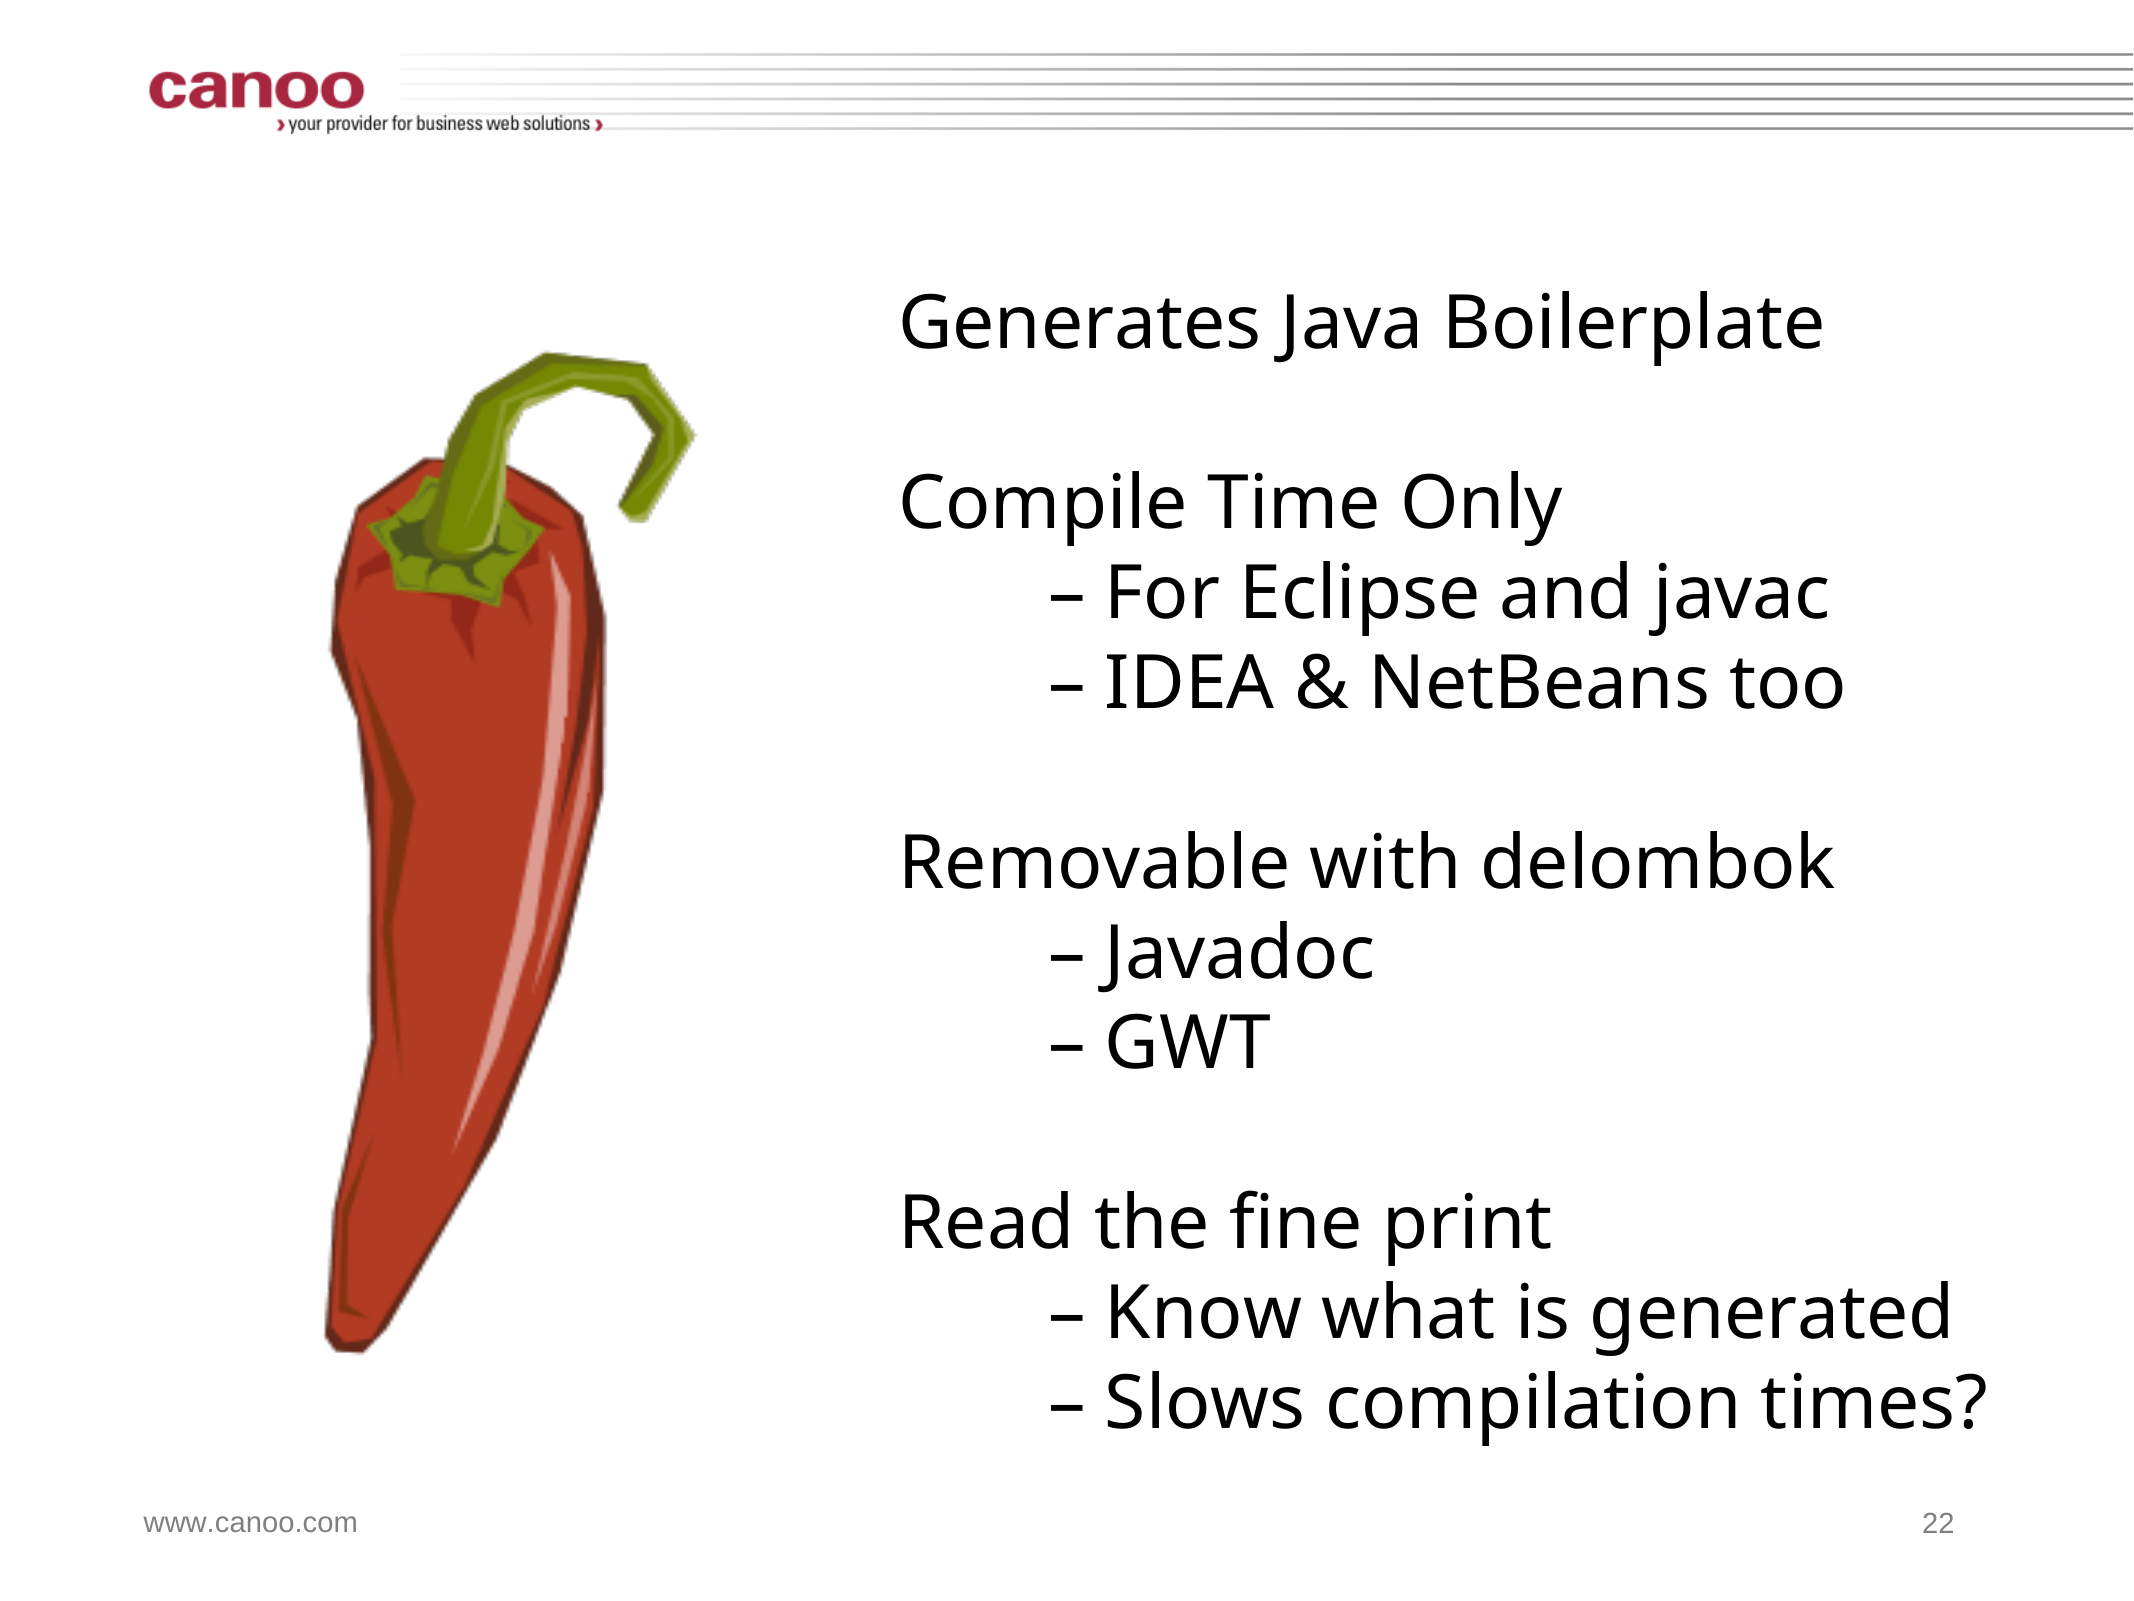

Generates Java Boilerplate
Compile Time Only
	– For Eclipse and javac
	– IDEA & NetBeans too
Removable with delombok
	– Javadoc
	– GWT
Read the fine print
	– Know what is generated
	– Slows compilation times?